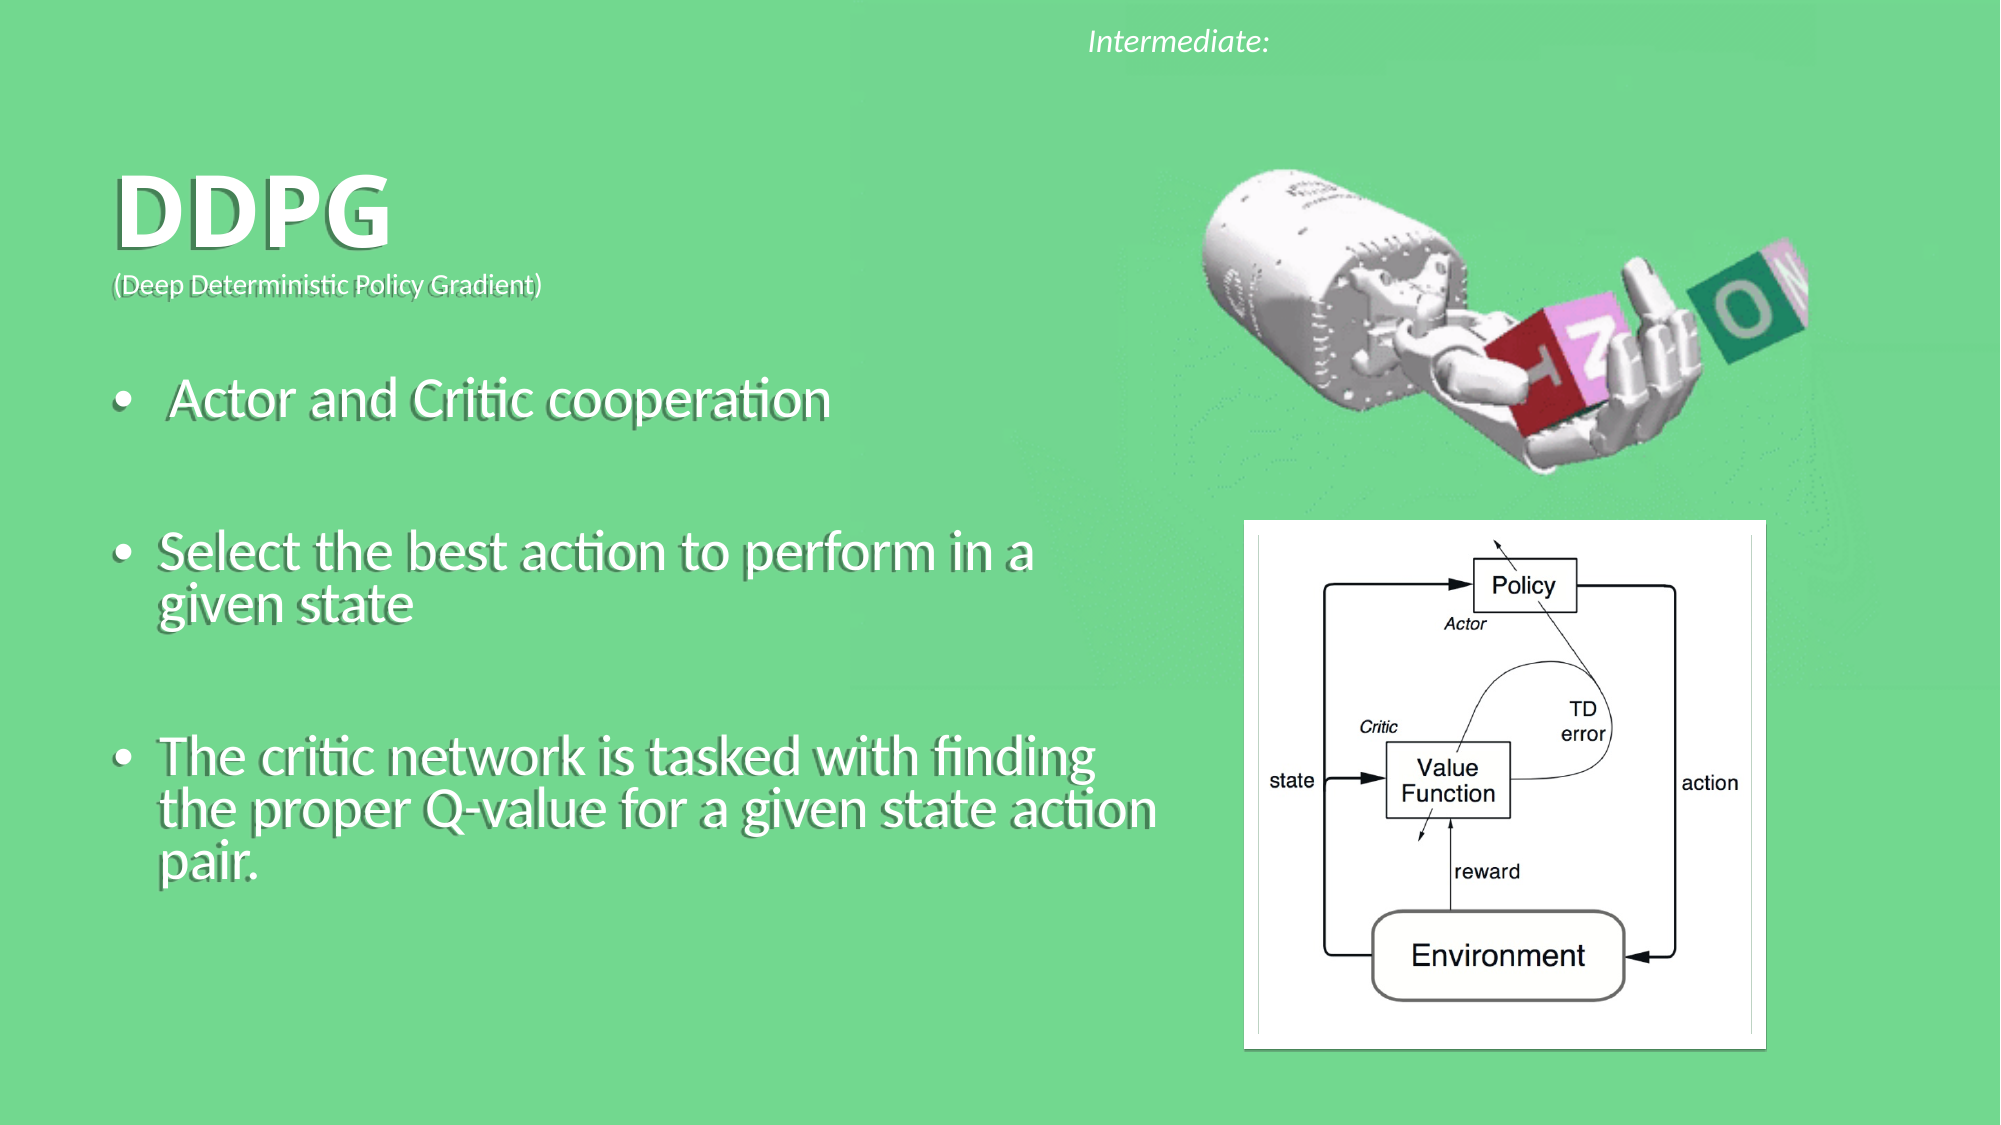

Intermediate:
DDPG
(Deep Deterministic Policy Gradient)
Actor and Critic cooperation
Select the best action to perform in a given state
The critic network is tasked with finding the proper Q-value for a given state action pair.